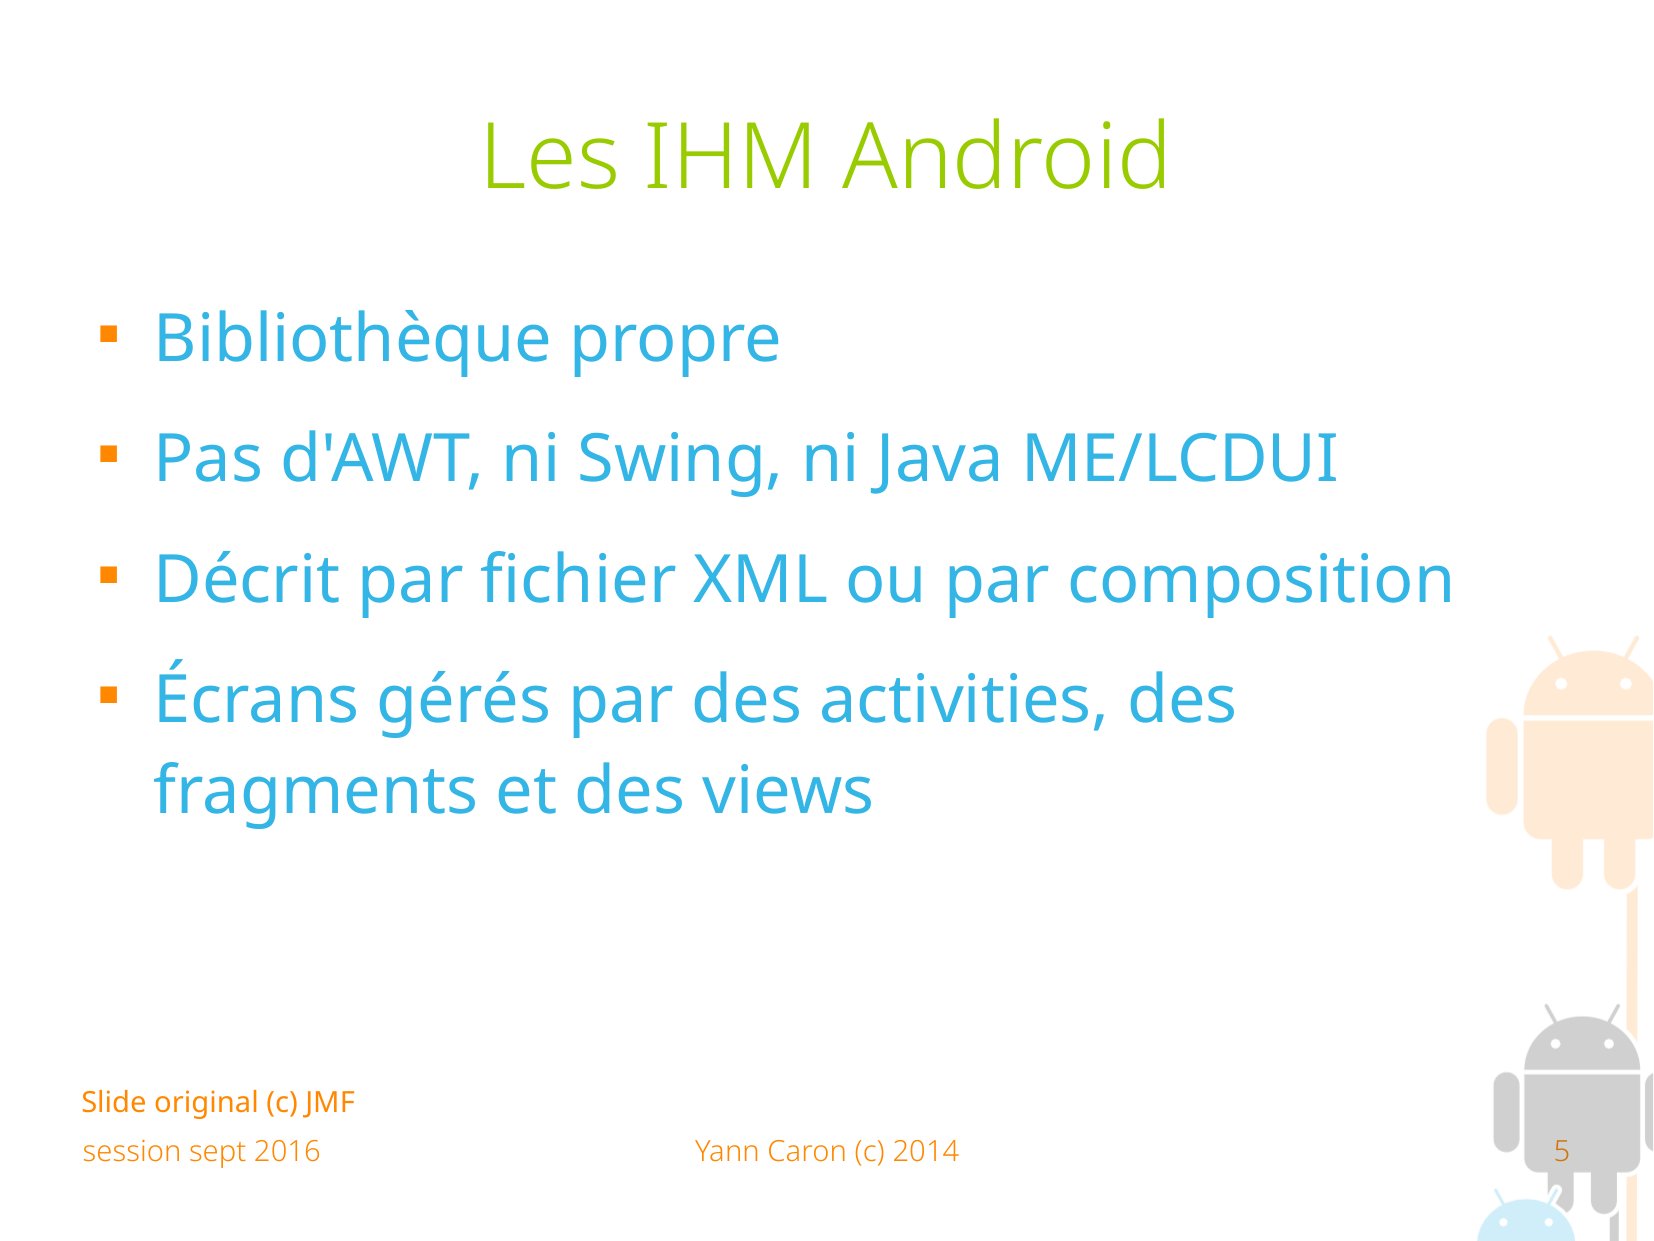

# Les IHM Android
Bibliothèque propre
Pas d'AWT, ni Swing, ni Java ME/LCDUI
Décrit par fichier XML ou par composition
Écrans gérés par des activities, des fragments et des views
Slide original (c) JMF
session sept 2016
Yann Caron (c) 2014
5